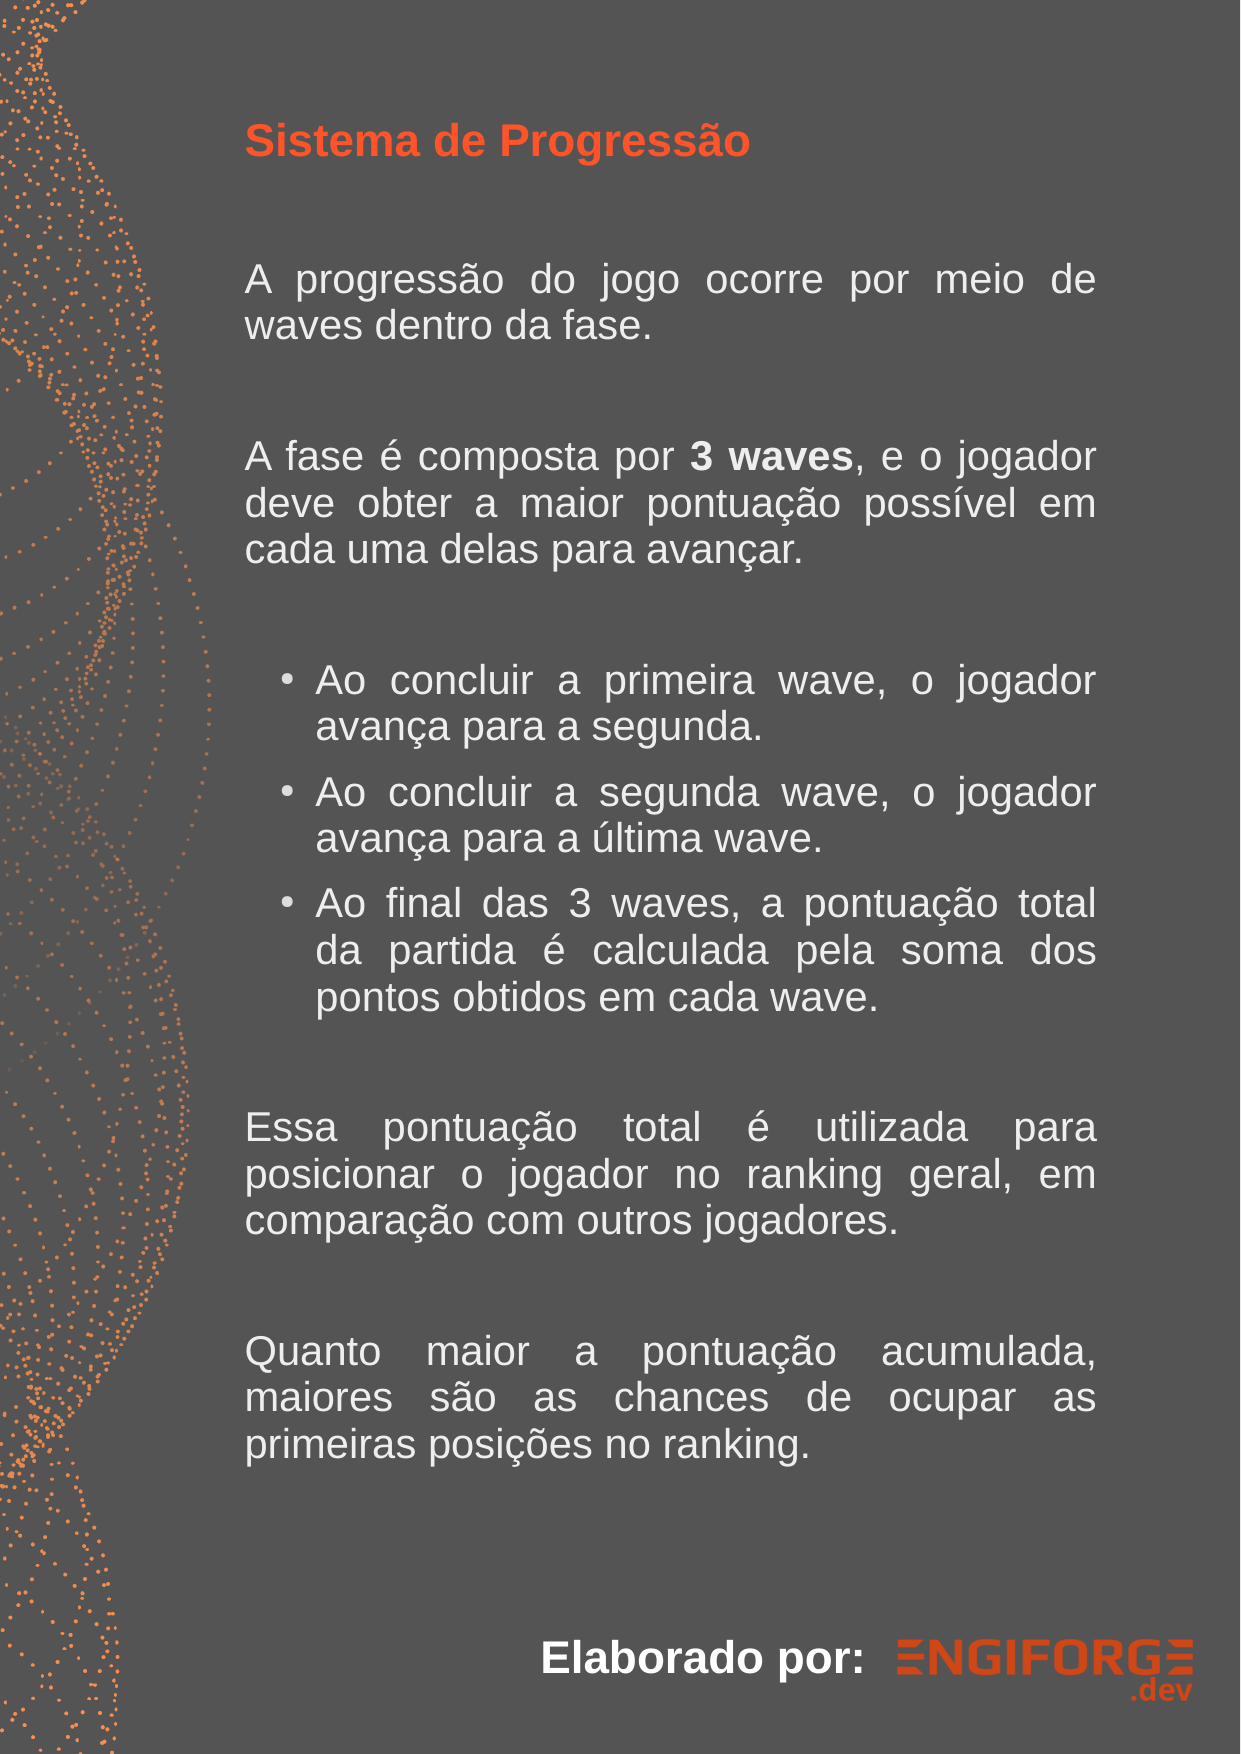

Sistema de Progressão
A progressão do jogo ocorre por meio de waves dentro da fase.
A fase é composta por 3 waves, e o jogador deve obter a maior pontuação possível em cada uma delas para avançar.
Ao concluir a primeira wave, o jogador avança para a segunda.
Ao concluir a segunda wave, o jogador avança para a última wave.
Ao final das 3 waves, a pontuação total da partida é calculada pela soma dos pontos obtidos em cada wave.
Essa pontuação total é utilizada para posicionar o jogador no ranking geral, em comparação com outros jogadores.
Quanto maior a pontuação acumulada, maiores são as chances de ocupar as primeiras posições no ranking.
Elaborado por: